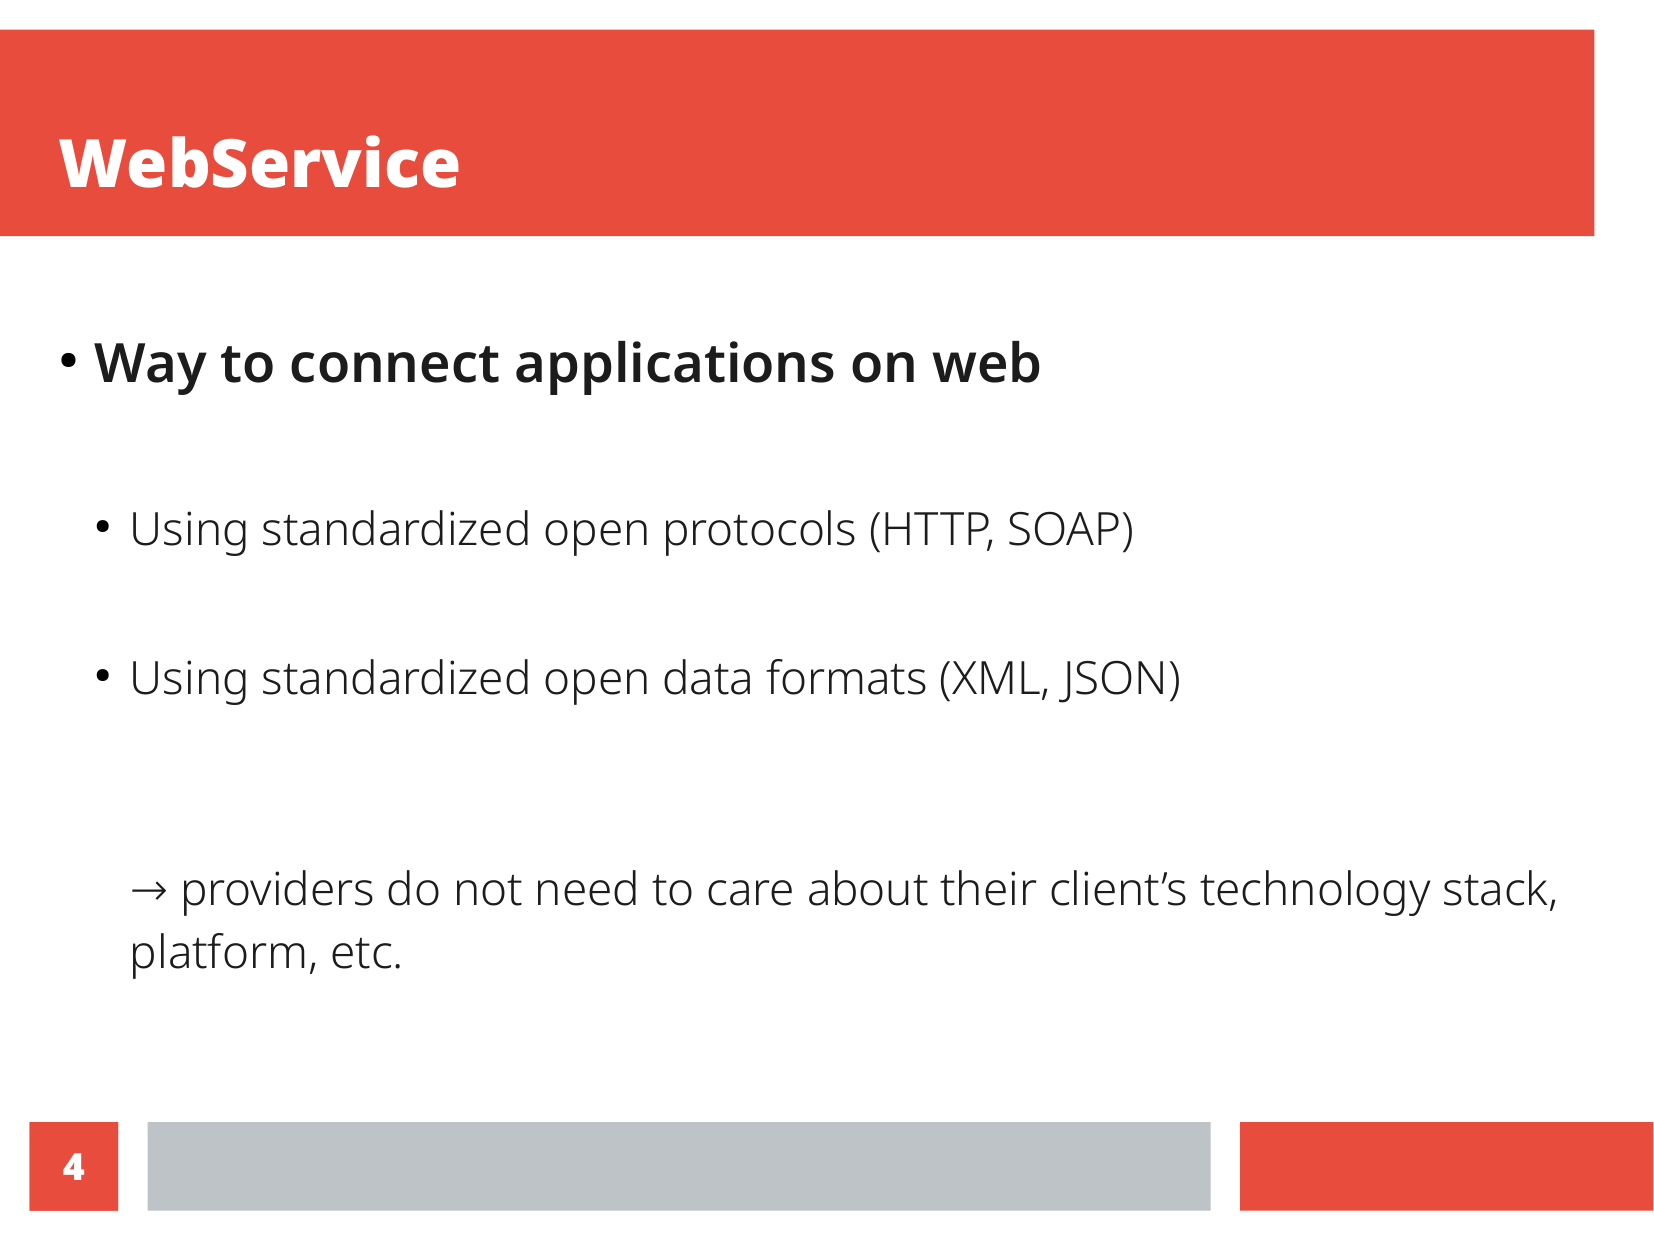

# WebService
Way to connect applications on web
Using standardized open protocols (HTTP, SOAP)
Using standardized open data formats (XML, JSON)
→ providers do not need to care about their client’s technology stack, platform, etc.
4